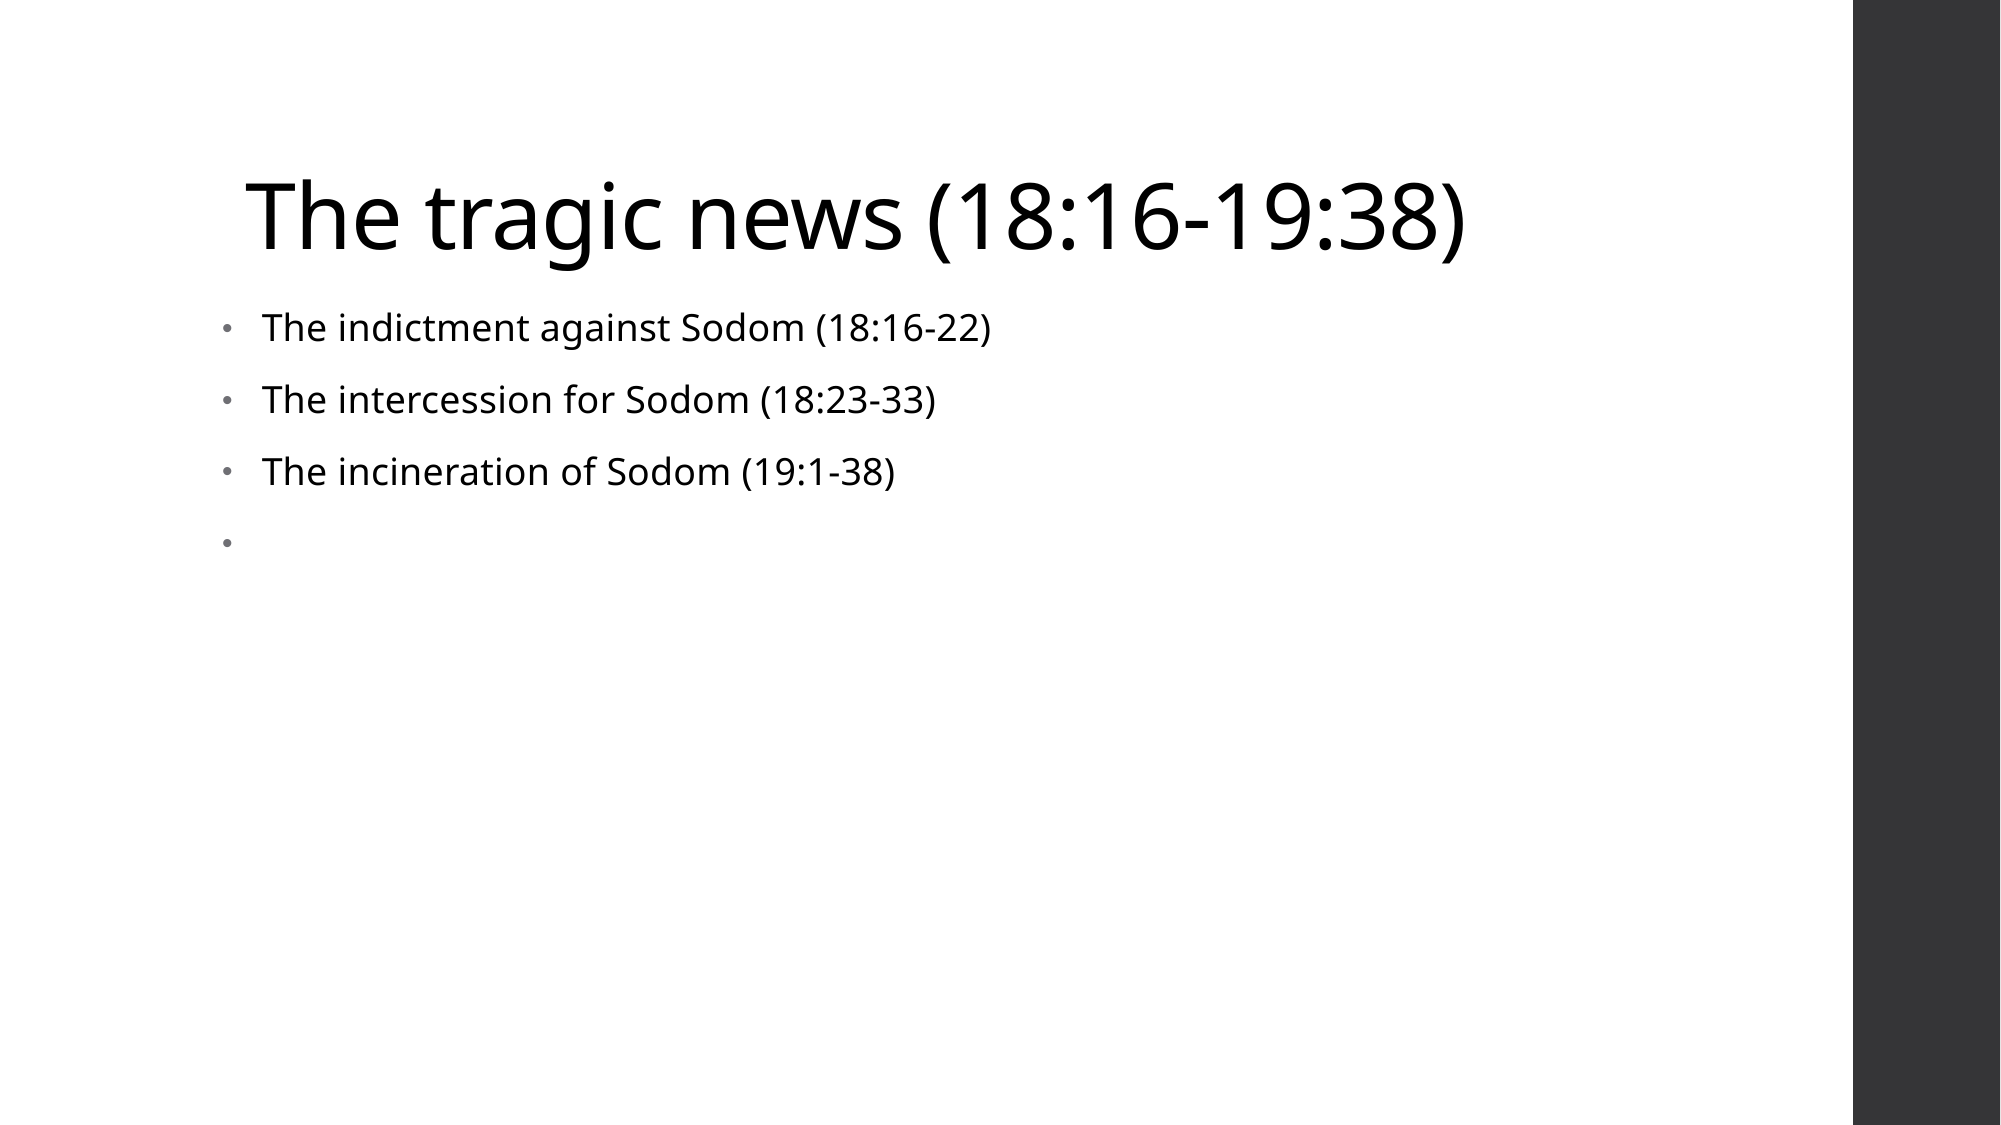

# The tragic news (18:16-19:38)
 The indictment against Sodom (18:16-22)
 The intercession for Sodom (18:23-33)
 The incineration of Sodom (19:1-38)